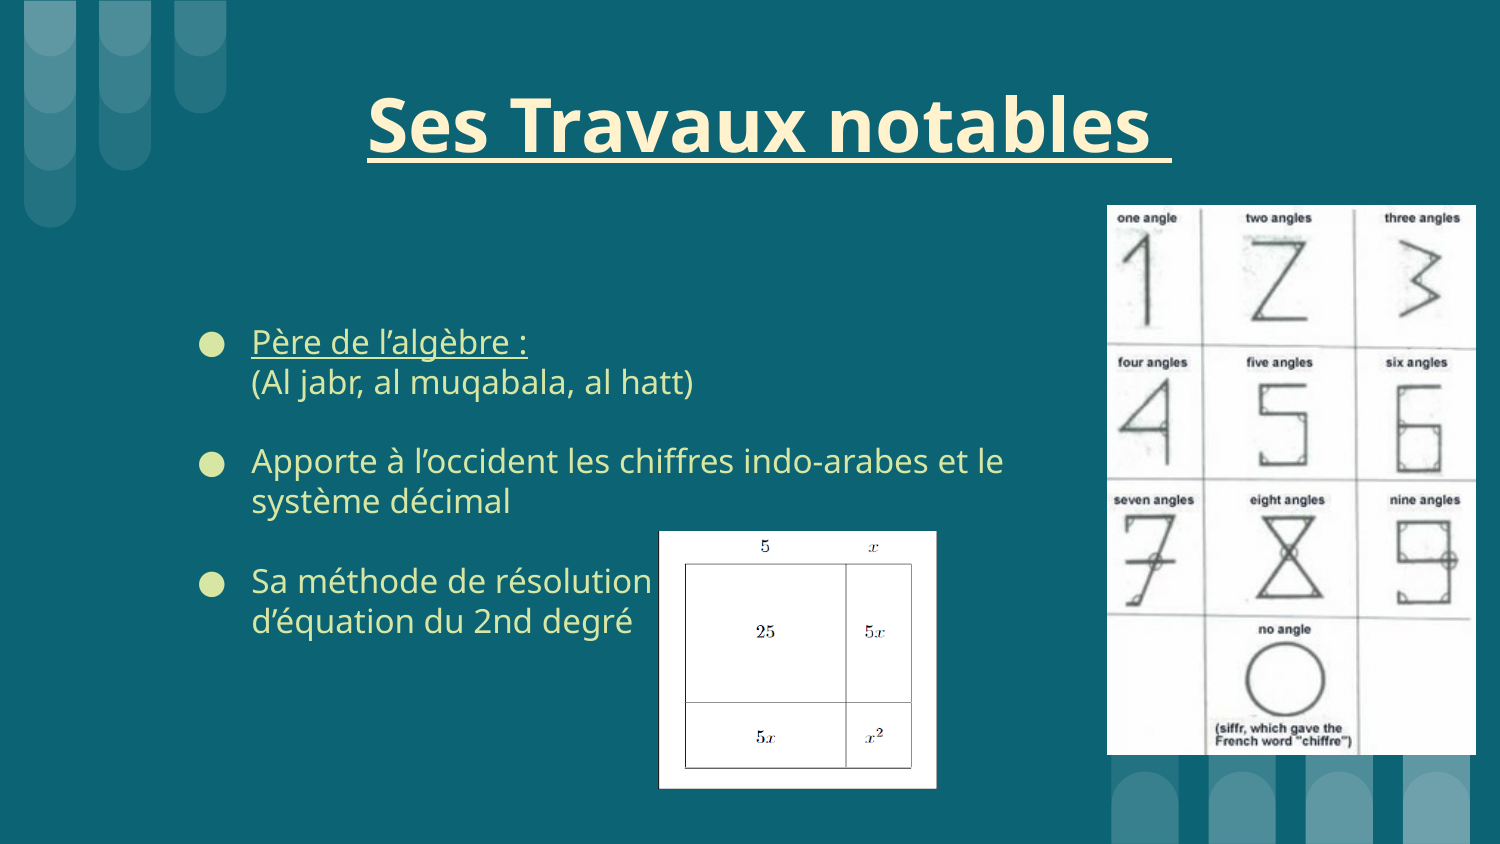

# Ses Travaux notables
Père de l’algèbre :
(Al jabr, al muqabala, al hatt)
Apporte à l’occident les chiffres indo-arabes et le système décimal
Sa méthode de résolution
d’équation du 2nd degré